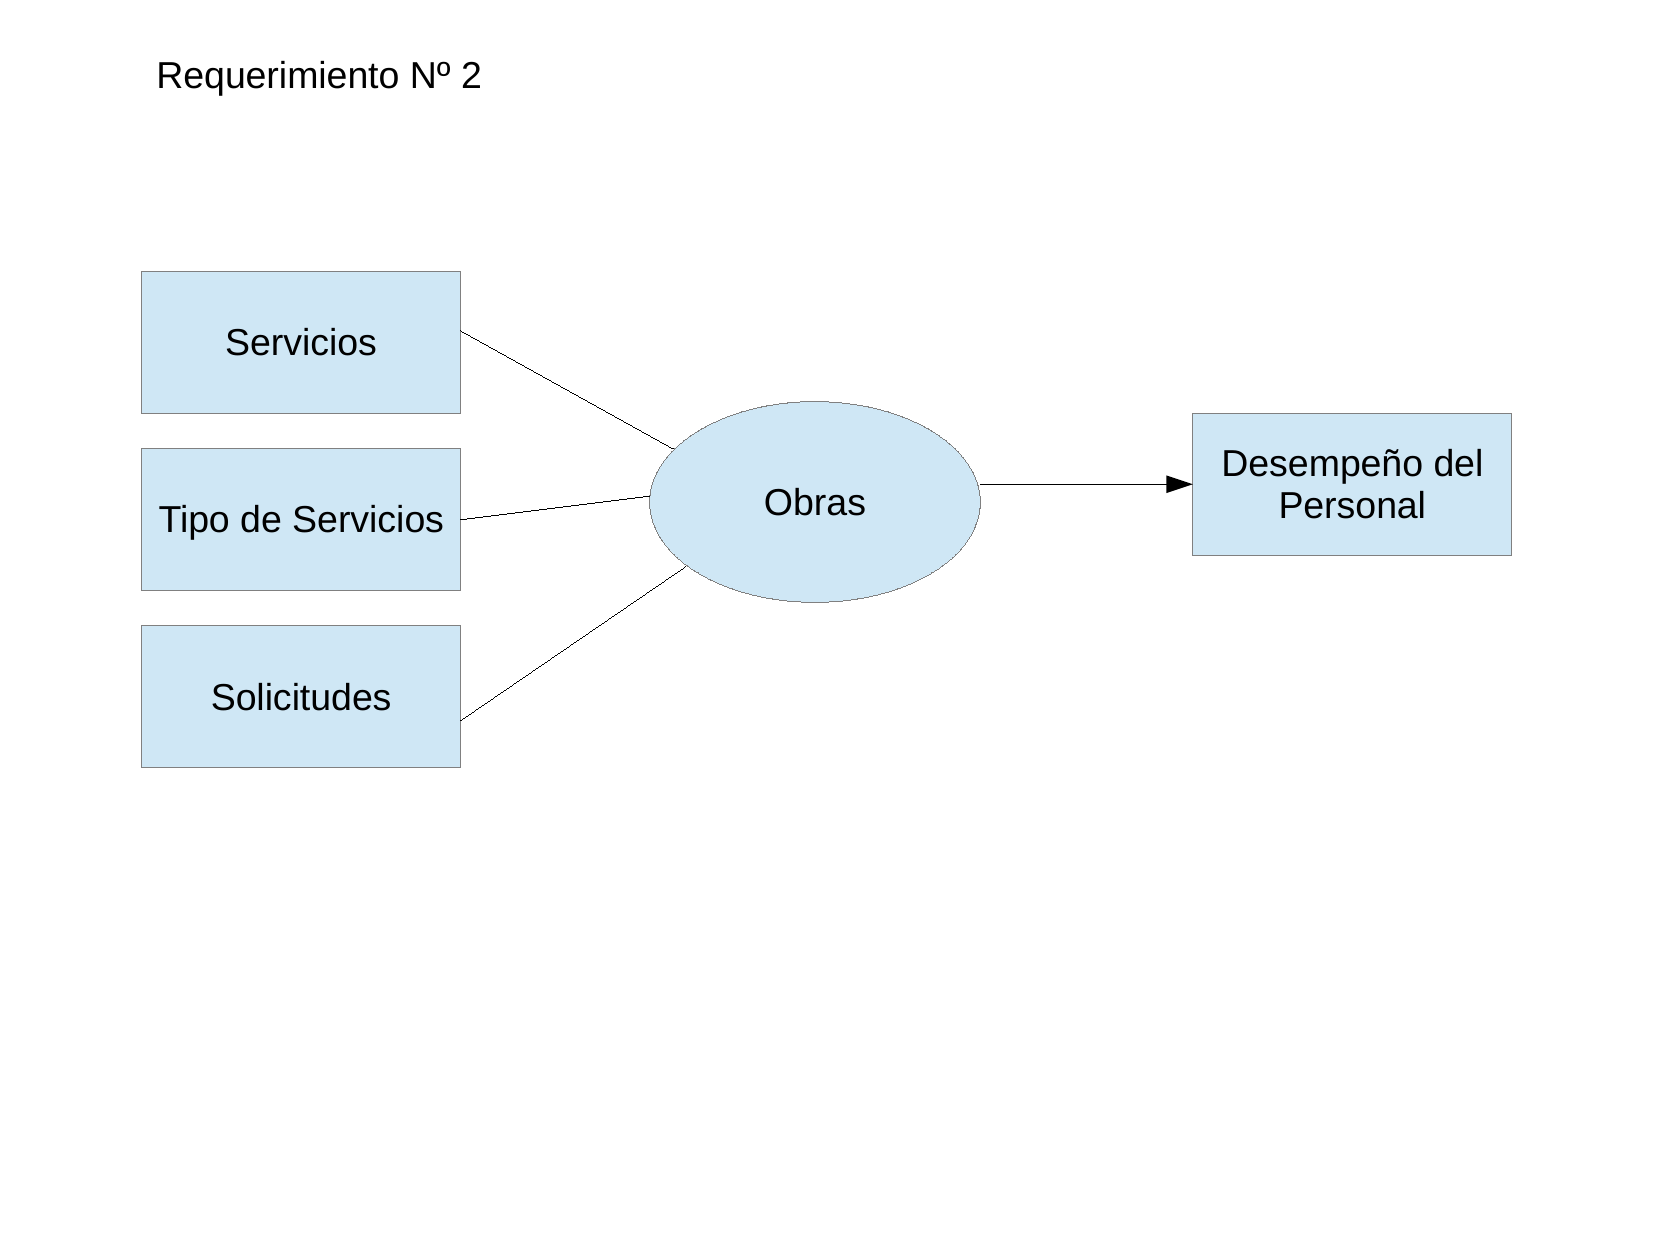

Requerimiento Nº 2
Servicios
Obras
Desempeño del
Personal
Tipo de Servicios
Solicitudes